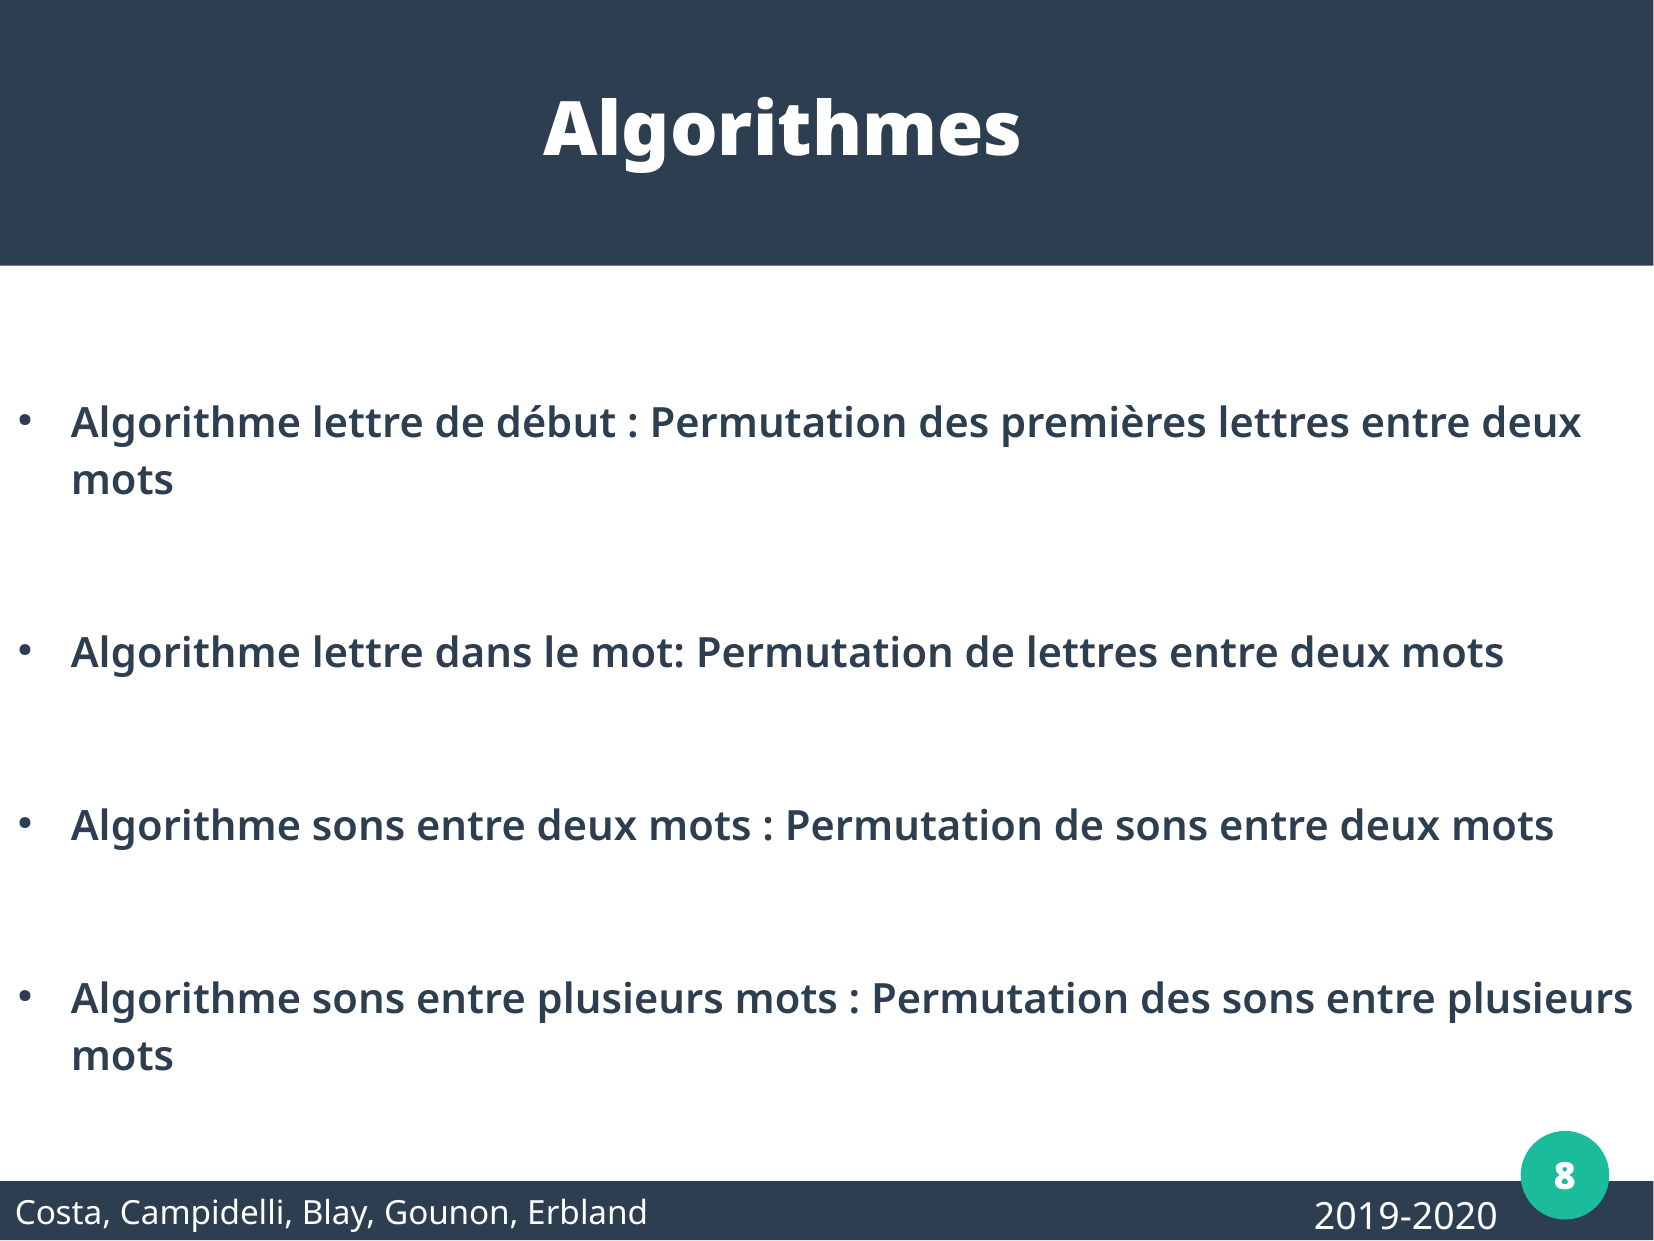

# Algorithmes
Algorithme lettre de début : Permutation des premières lettres entre deux mots
Algorithme lettre dans le mot: Permutation de lettres entre deux mots
Algorithme sons entre deux mots : Permutation de sons entre deux mots
Algorithme sons entre plusieurs mots : Permutation des sons entre plusieurs mots
8
Costa, Campidelli, Blay, Gounon, Erbland
2019-2020